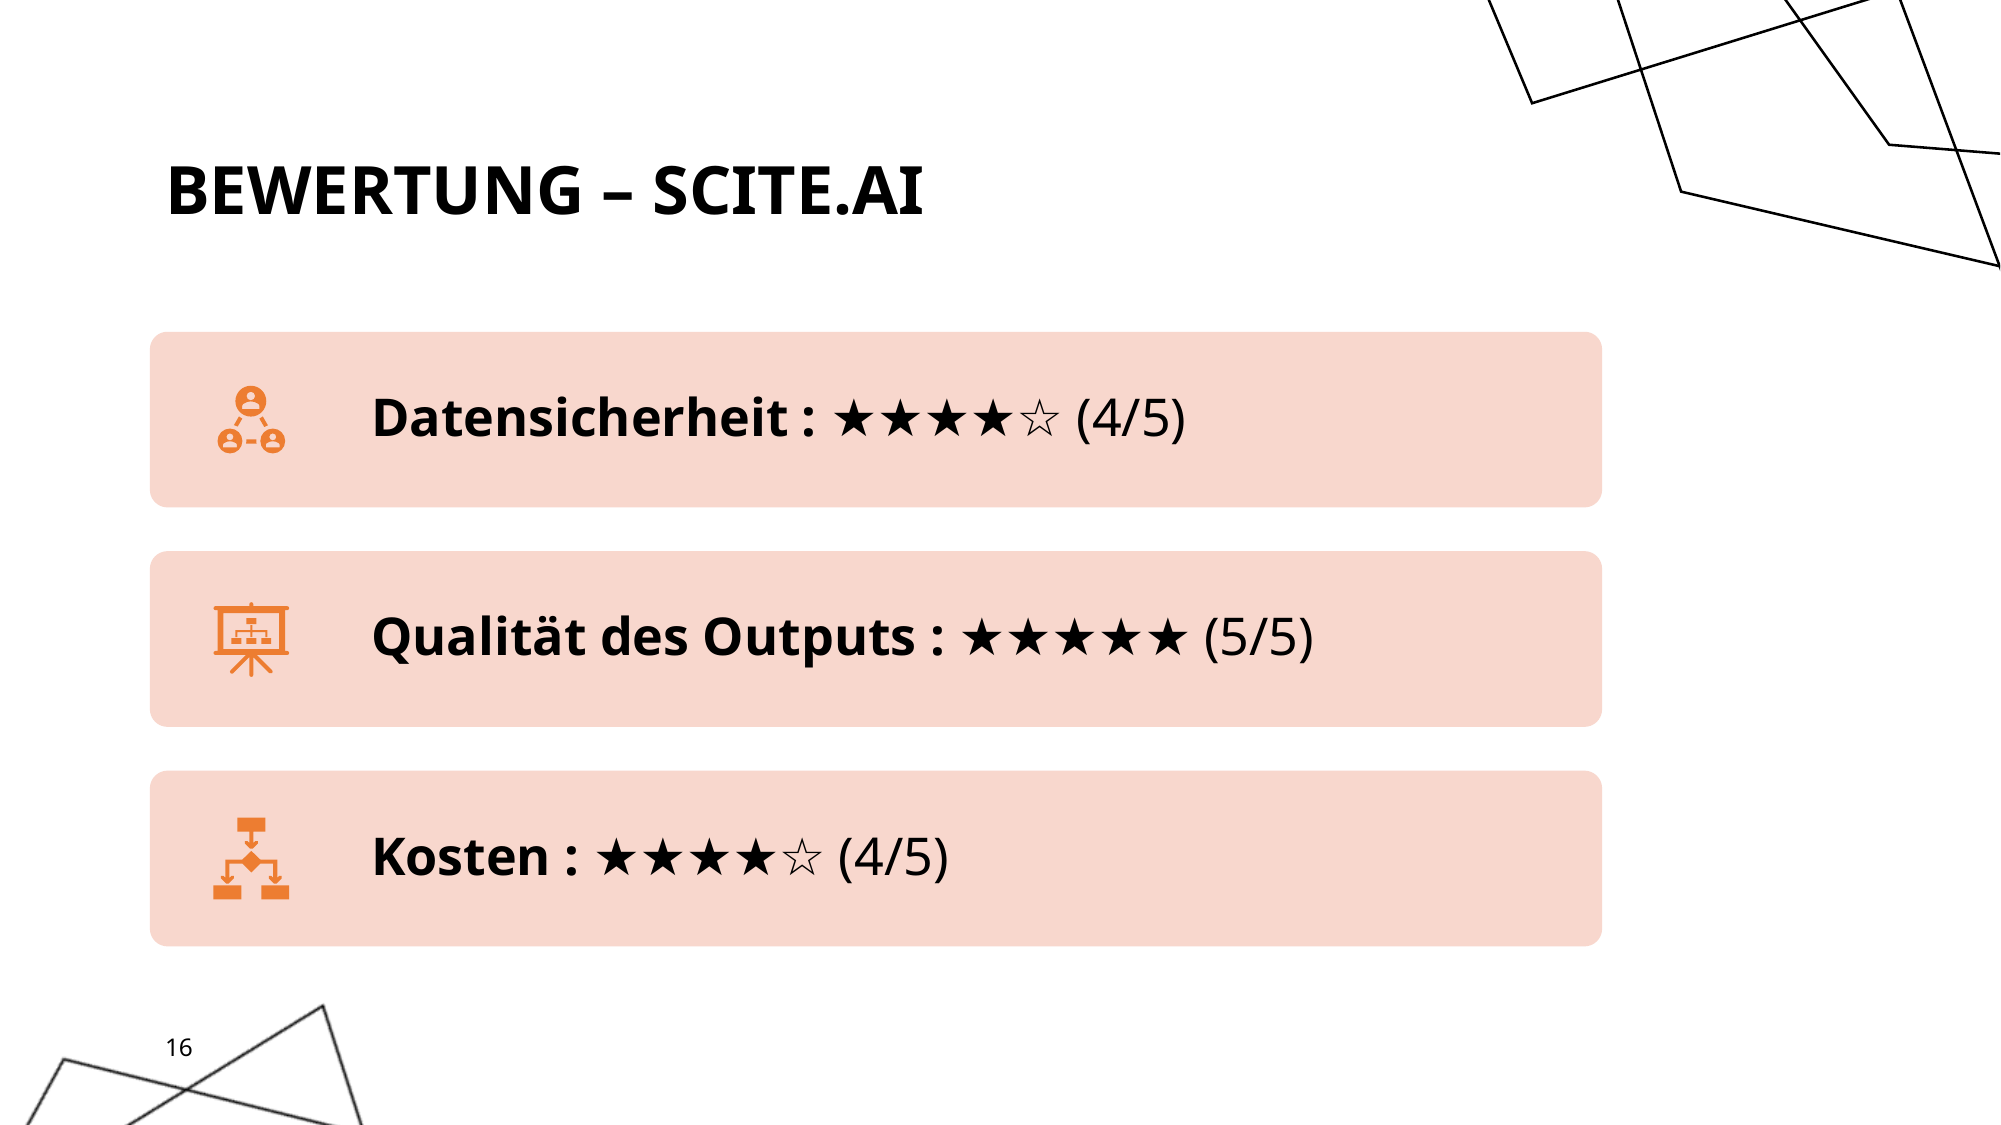

# Bewertung – scite.ai
Datensicherheit : ★★★★☆ (4/5)
Qualität des Outputs : ★★★★★ (5/5)
Kosten : ★★★★☆ (4/5)